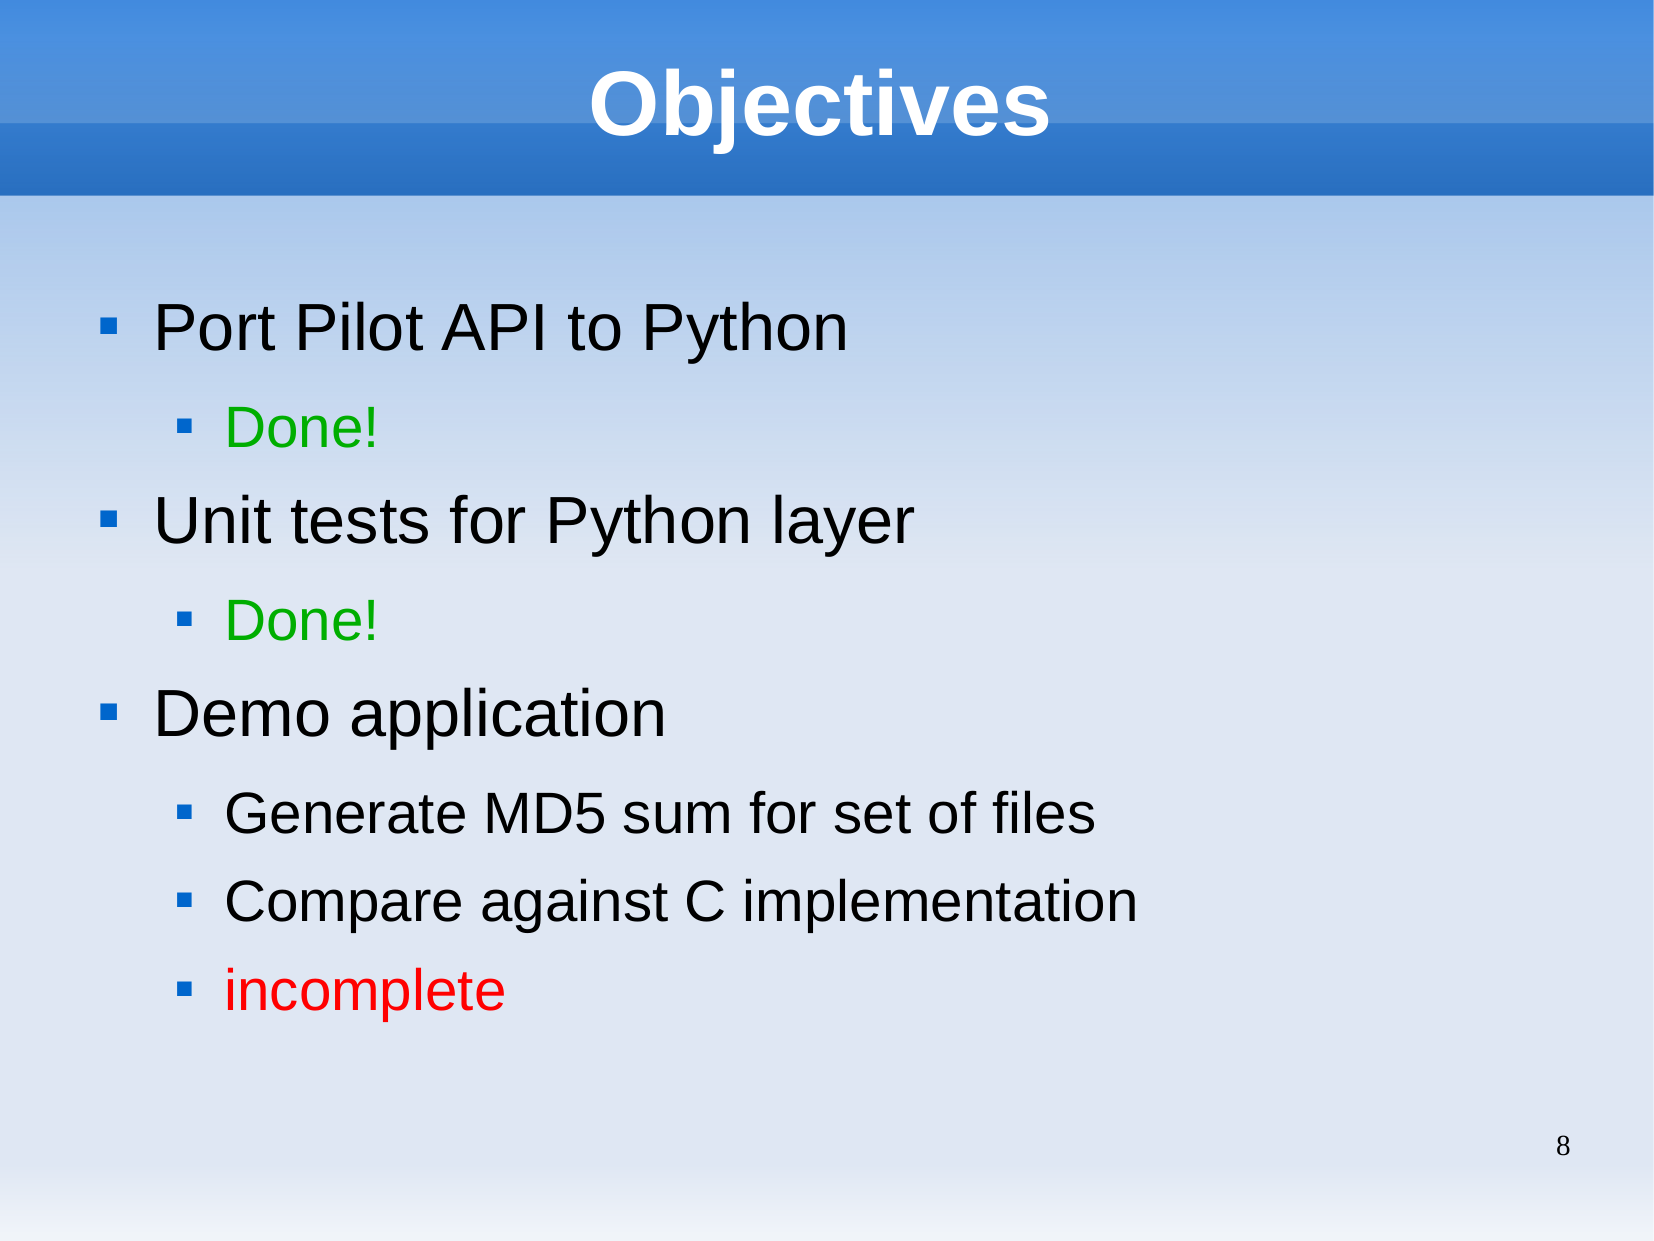

# Objectives
Port Pilot API to Python
Done!
Unit tests for Python layer
Done!
Demo application
Generate MD5 sum for set of files
Compare against C implementation
incomplete
8